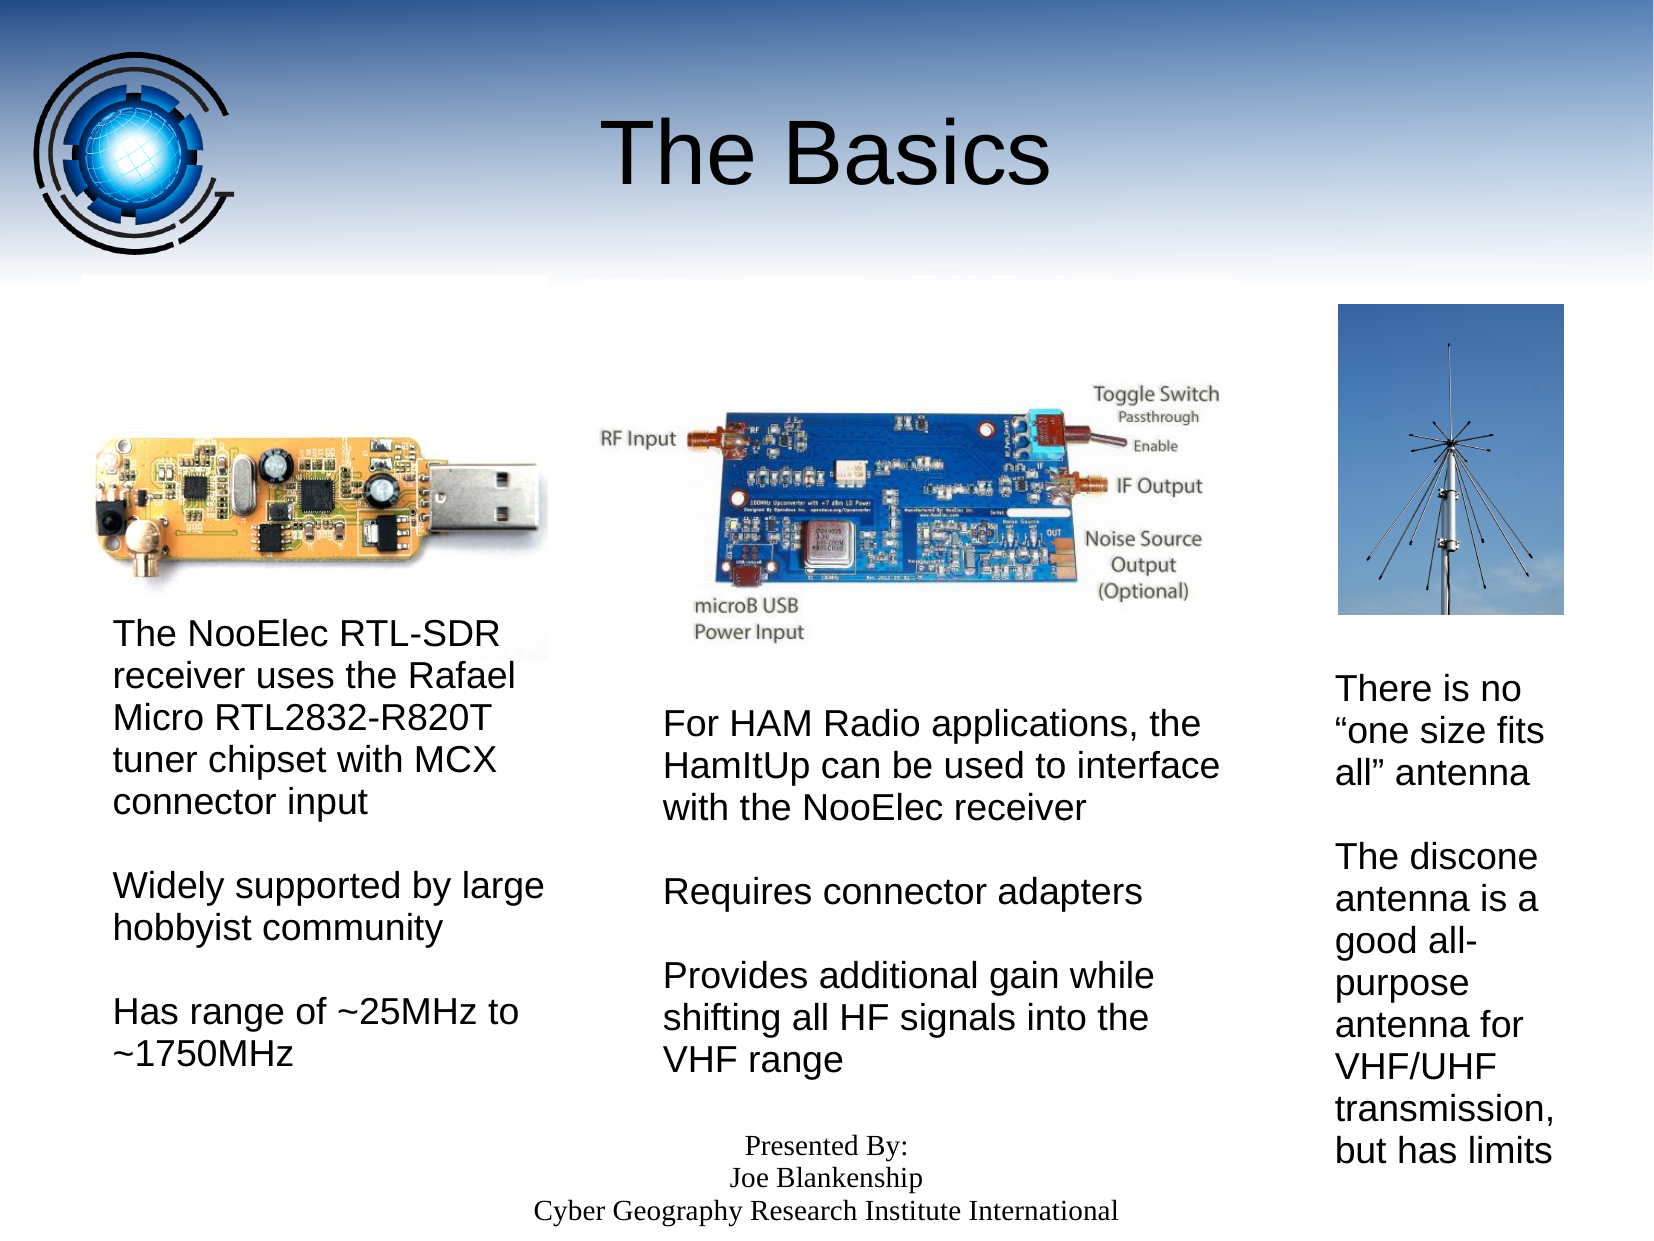

# The Basics
The NooElec RTL-SDR receiver uses the Rafael Micro RTL2832-R820T tuner chipset with MCX connector input
Widely supported by large hobbyist community
Has range of ~25MHz to ~1750MHz
There is no “one size fits all” antenna
The discone antenna is a good all-purpose antenna for VHF/UHF transmission, but has limits
For HAM Radio applications, the HamItUp can be used to interface with the NooElec receiver
Requires connector adapters
Provides additional gain while shifting all HF signals into the VHF range